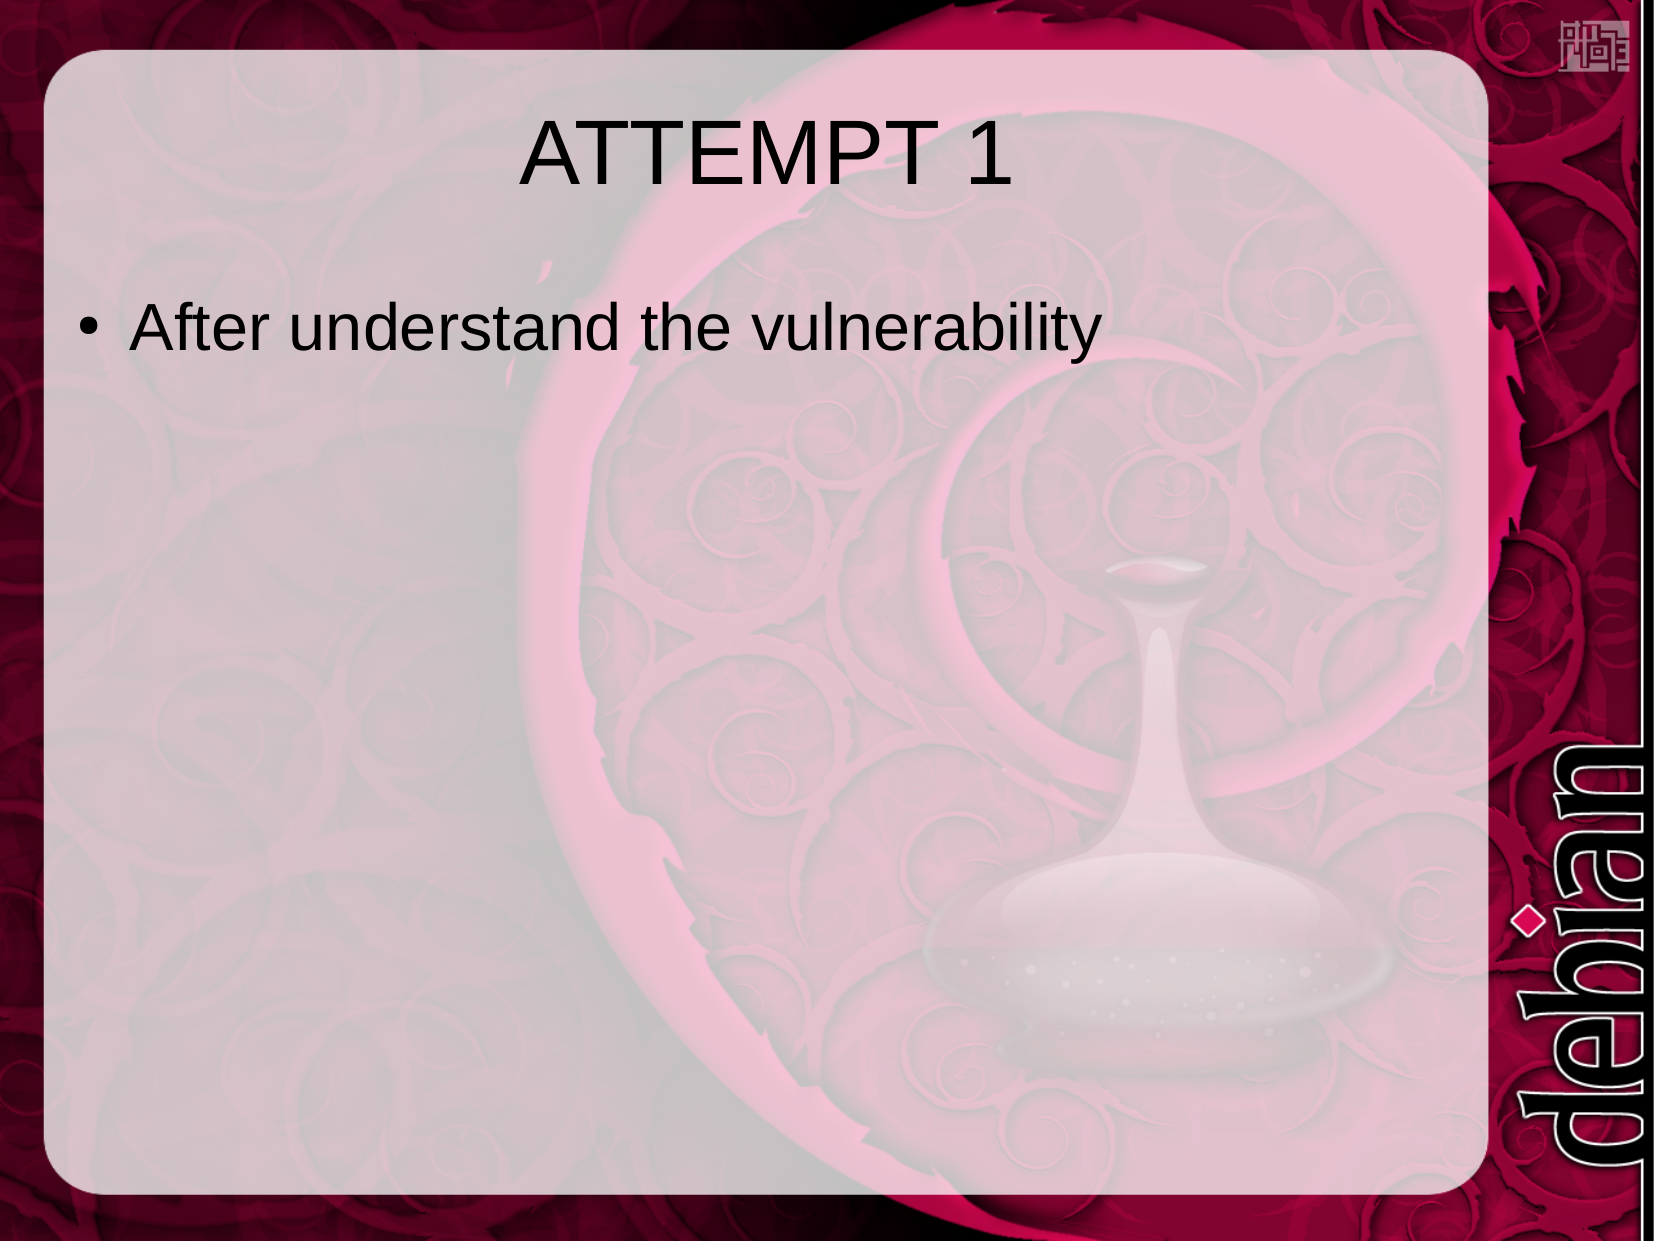

# ATTEMPT 1
After understand the vulnerability